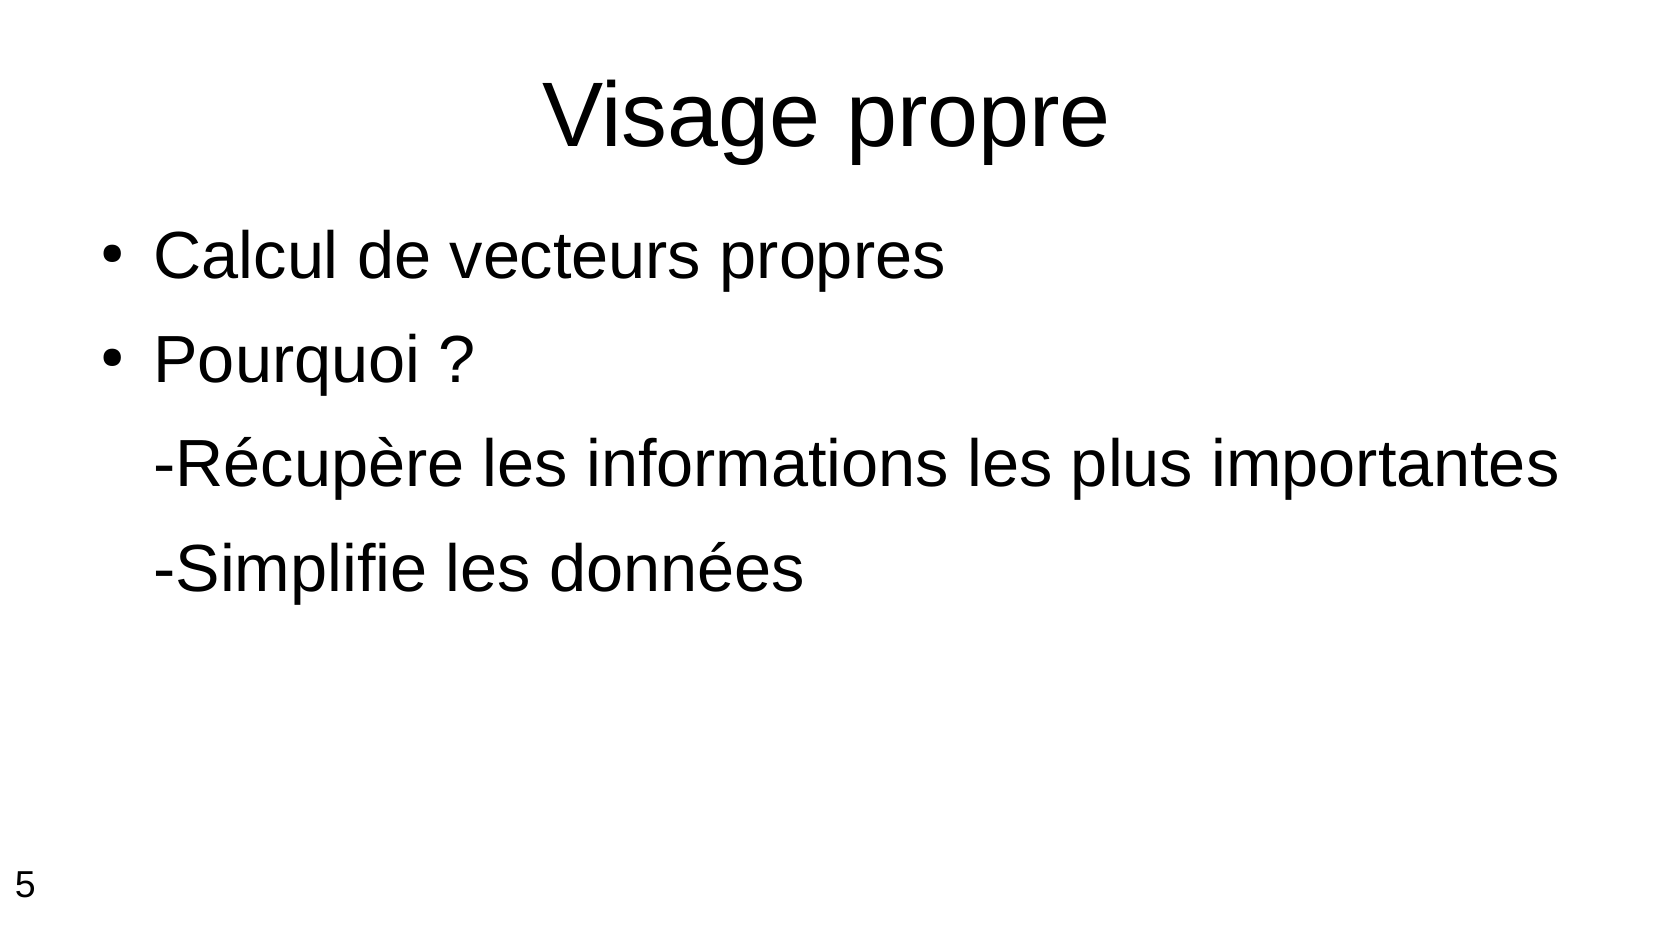

# Visage propre
Calcul de vecteurs propres
Pourquoi ?
-Récupère les informations les plus importantes
-Simplifie les données